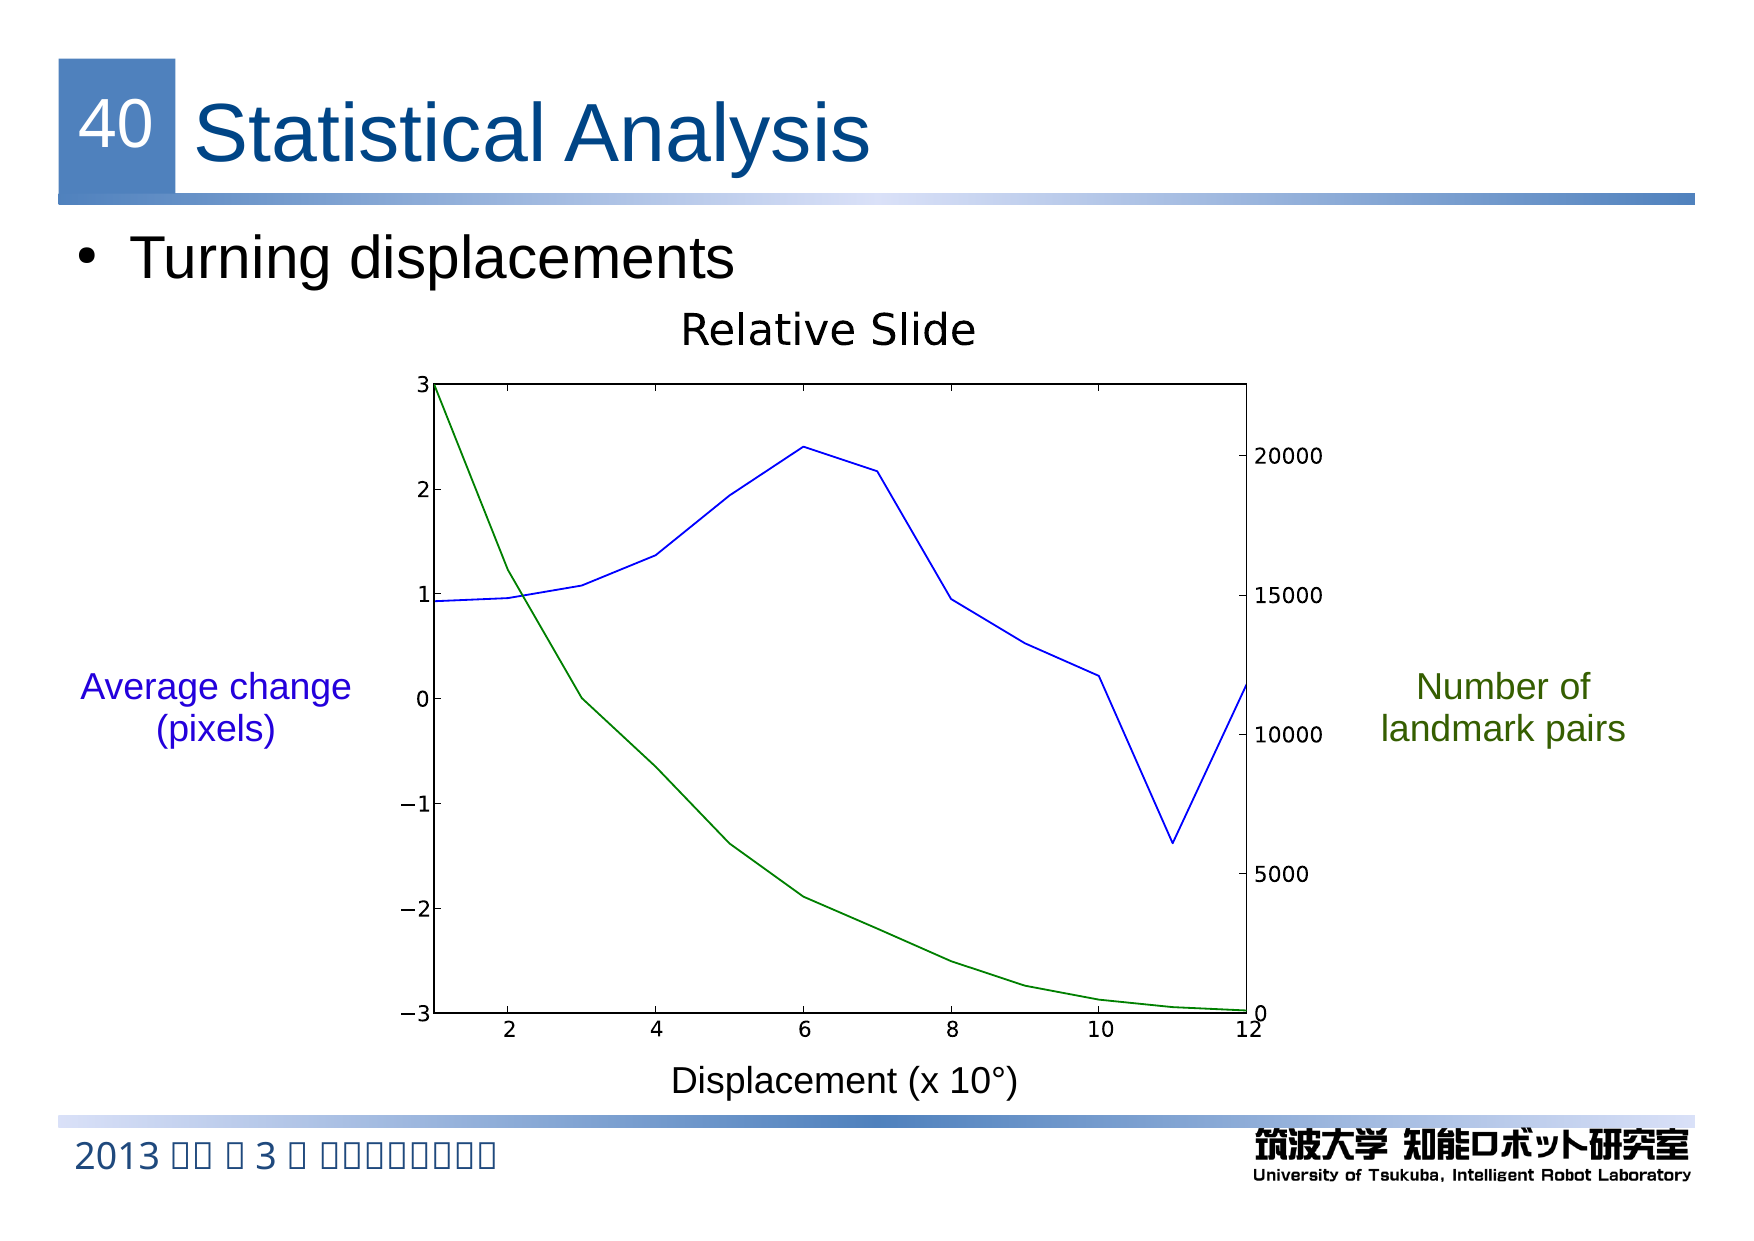

# Statistical Analysis
Turning displacements
Average change (pixels)
Number of landmark pairs
Displacement (x 10°)